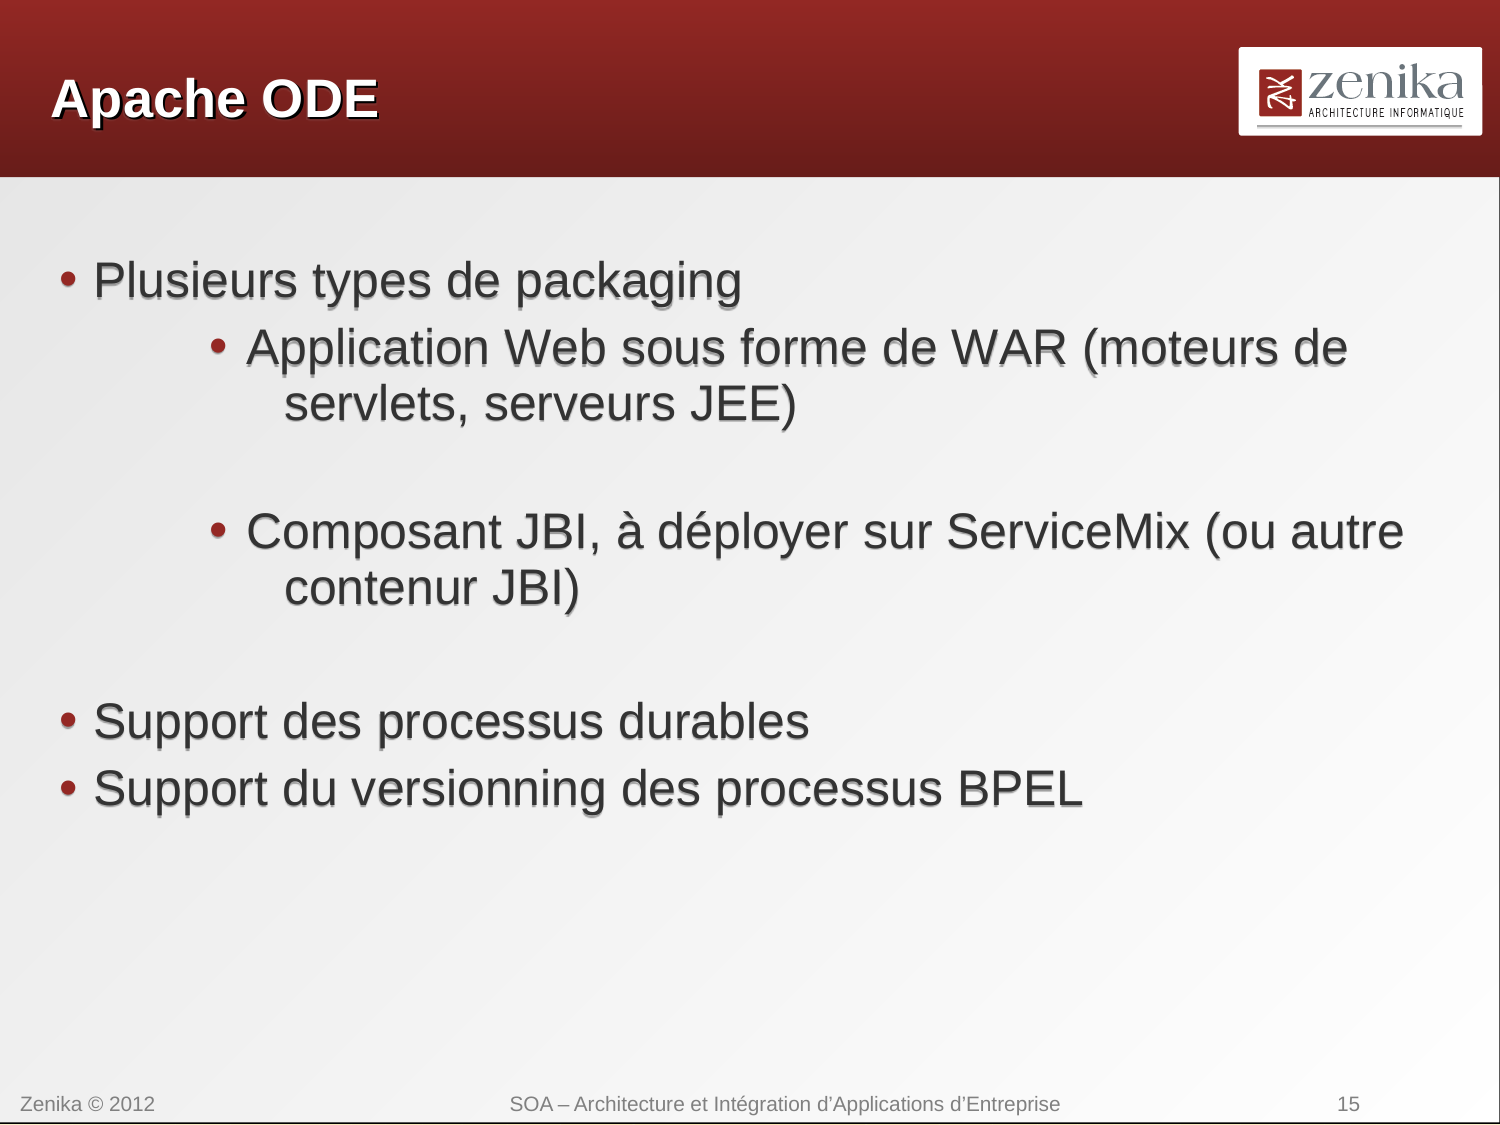

# Apache ODE
Plusieurs types de packaging
Application Web sous forme de WAR (moteurs de servlets, serveurs JEE)
Composant JBI, à déployer sur ServiceMix (ou autre contenur JBI)
Support des processus durables
Support du versionning des processus BPEL